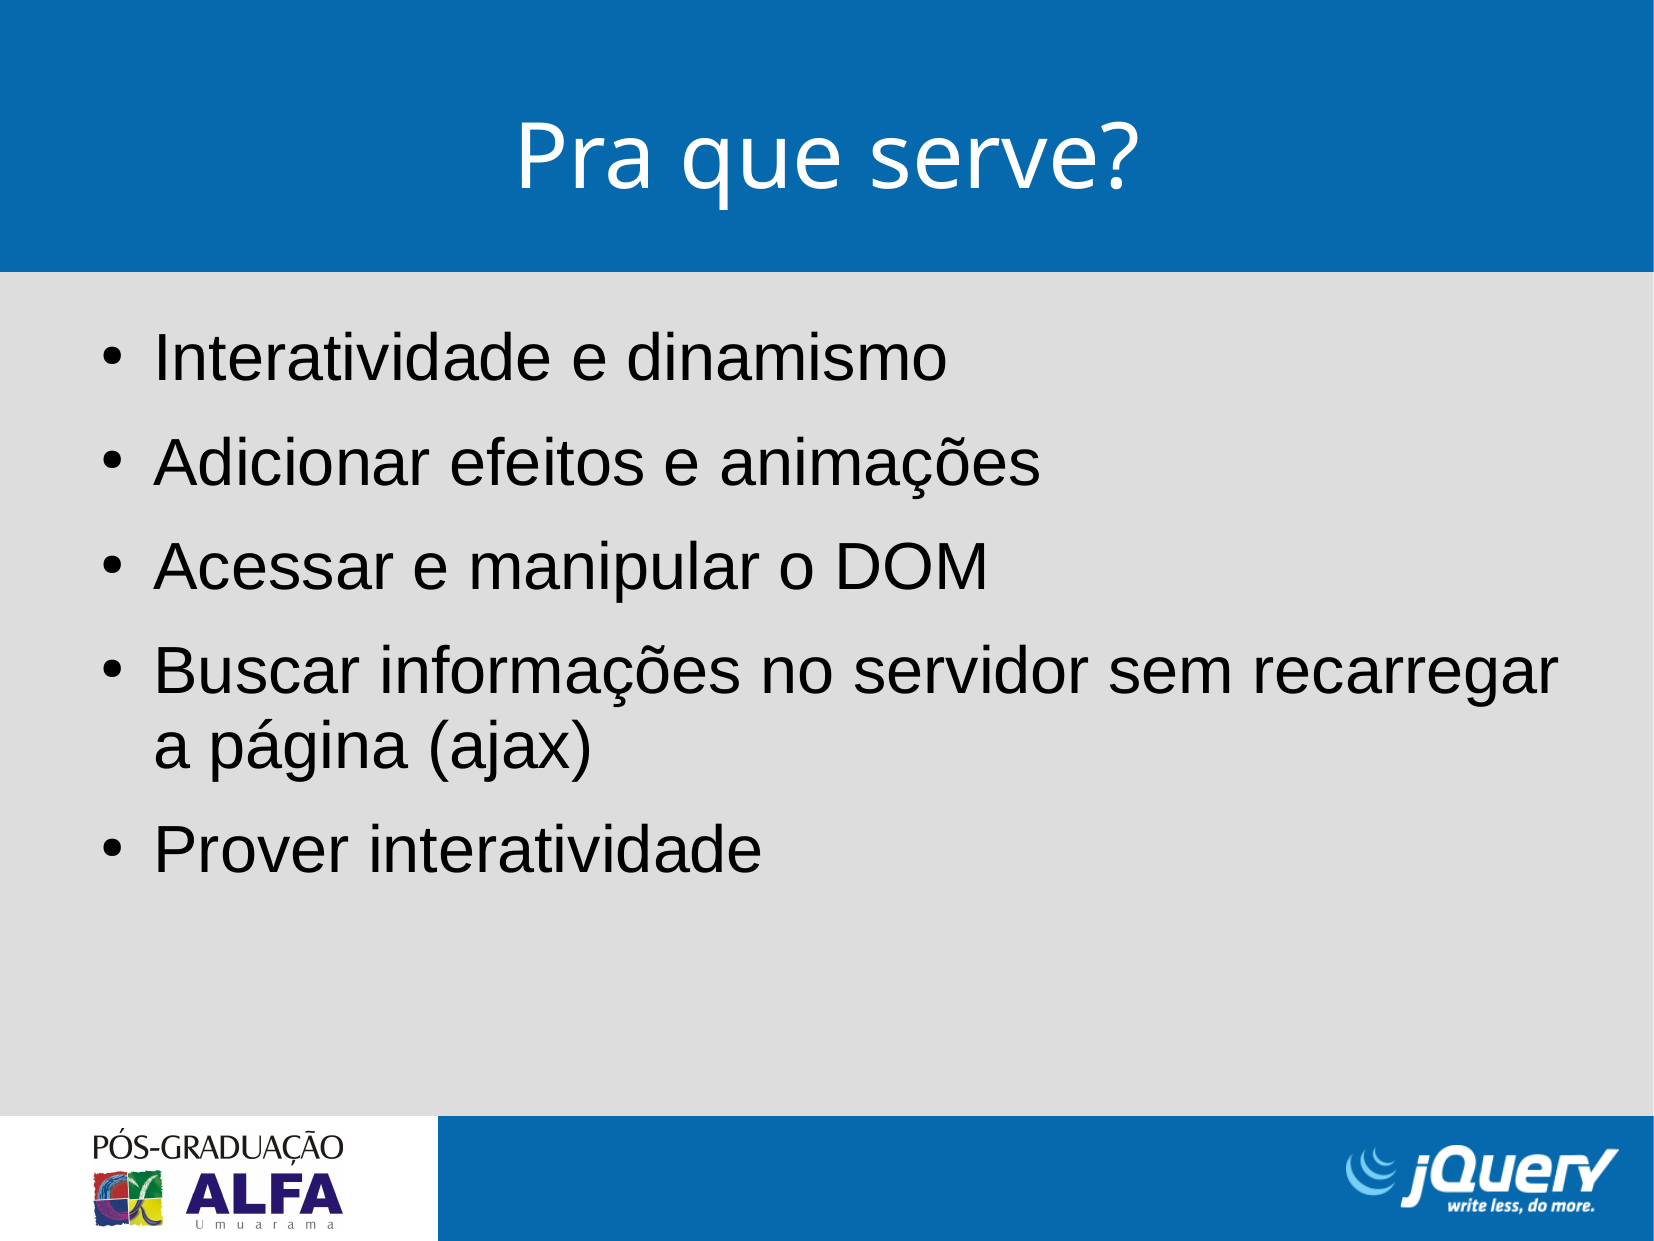

# Pra que serve?
Interatividade e dinamismo
Adicionar efeitos e animações
Acessar e manipular o DOM
Buscar informações no servidor sem recarregar a página (ajax)
Prover interatividade